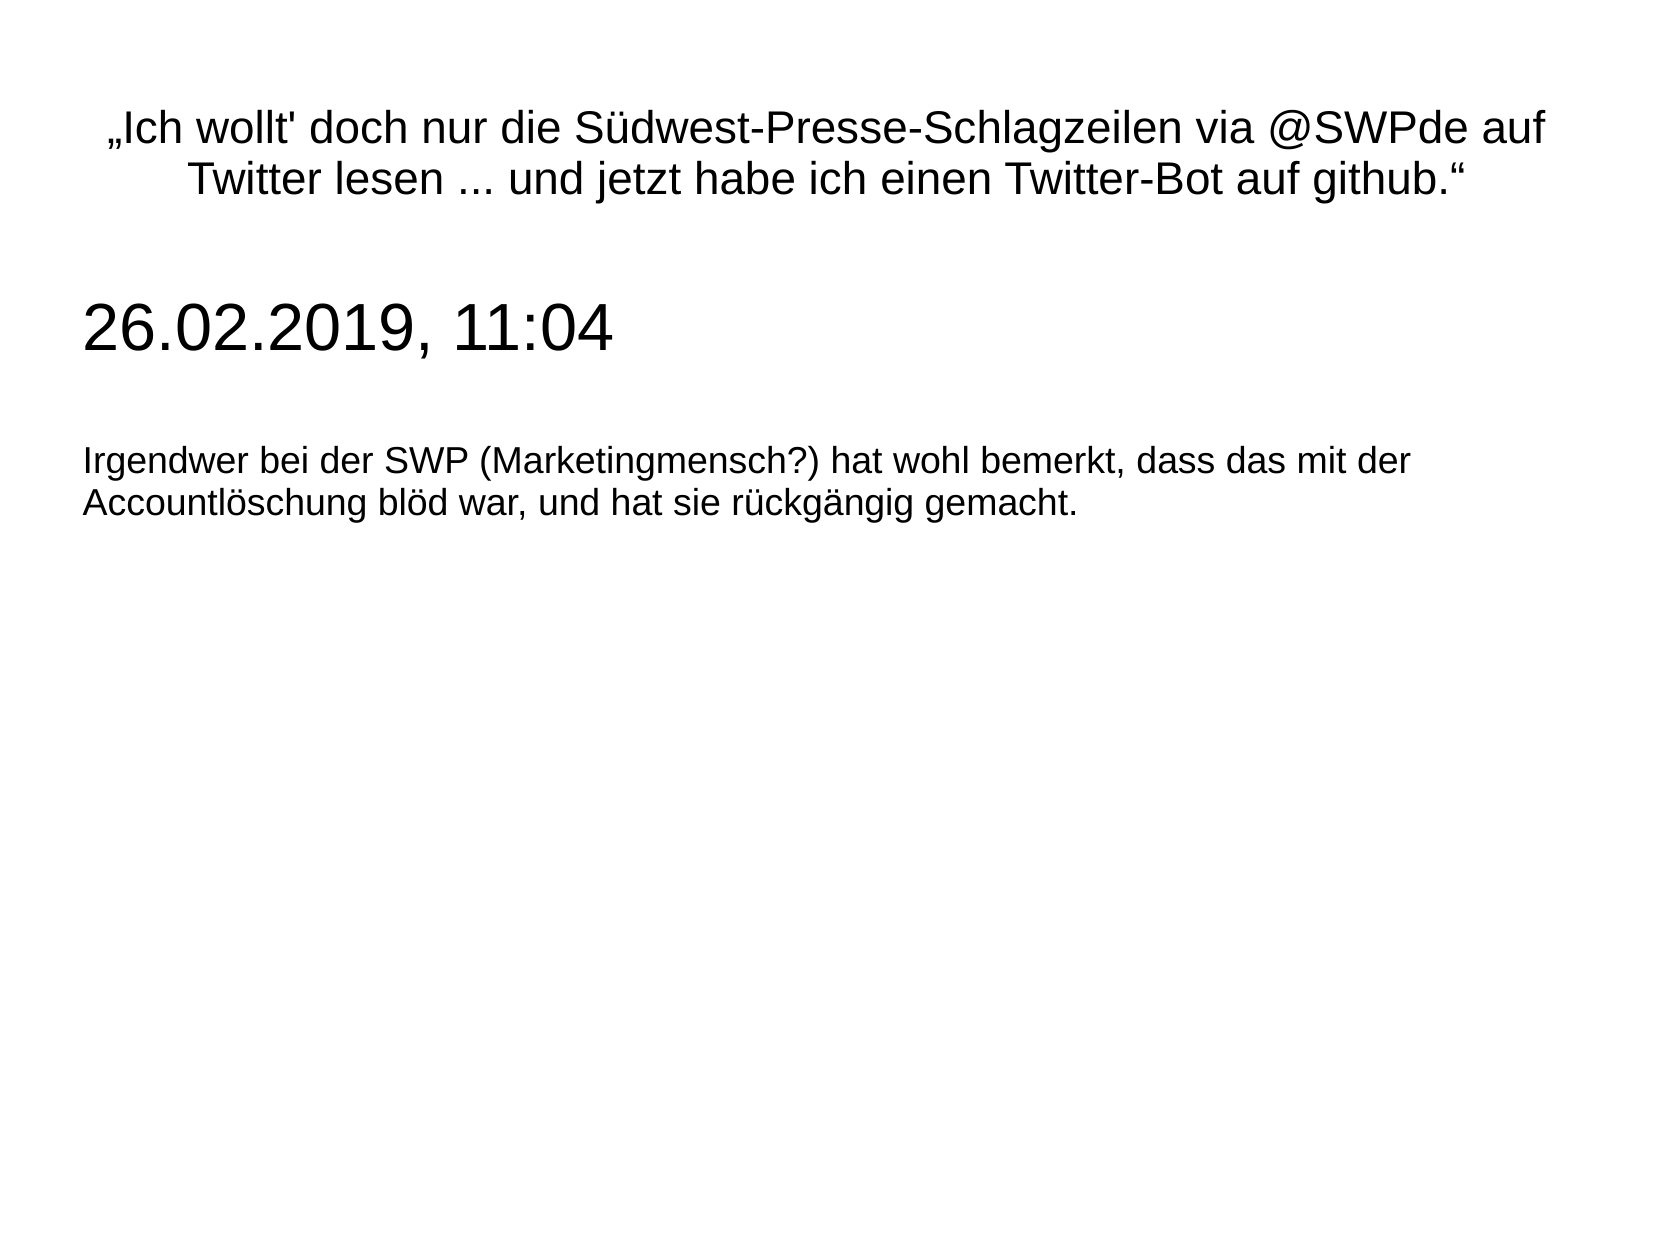

# „Ich wollt' doch nur die Südwest-Presse-Schlagzeilen via @SWPde auf Twitter lesen ... und jetzt habe ich einen Twitter-Bot auf github.“
26.02.2019, 11:04
Irgendwer bei der SWP (Marketingmensch?) hat wohl bemerkt, dass das mit der Accountlöschung blöd war, und hat sie rückgängig gemacht.